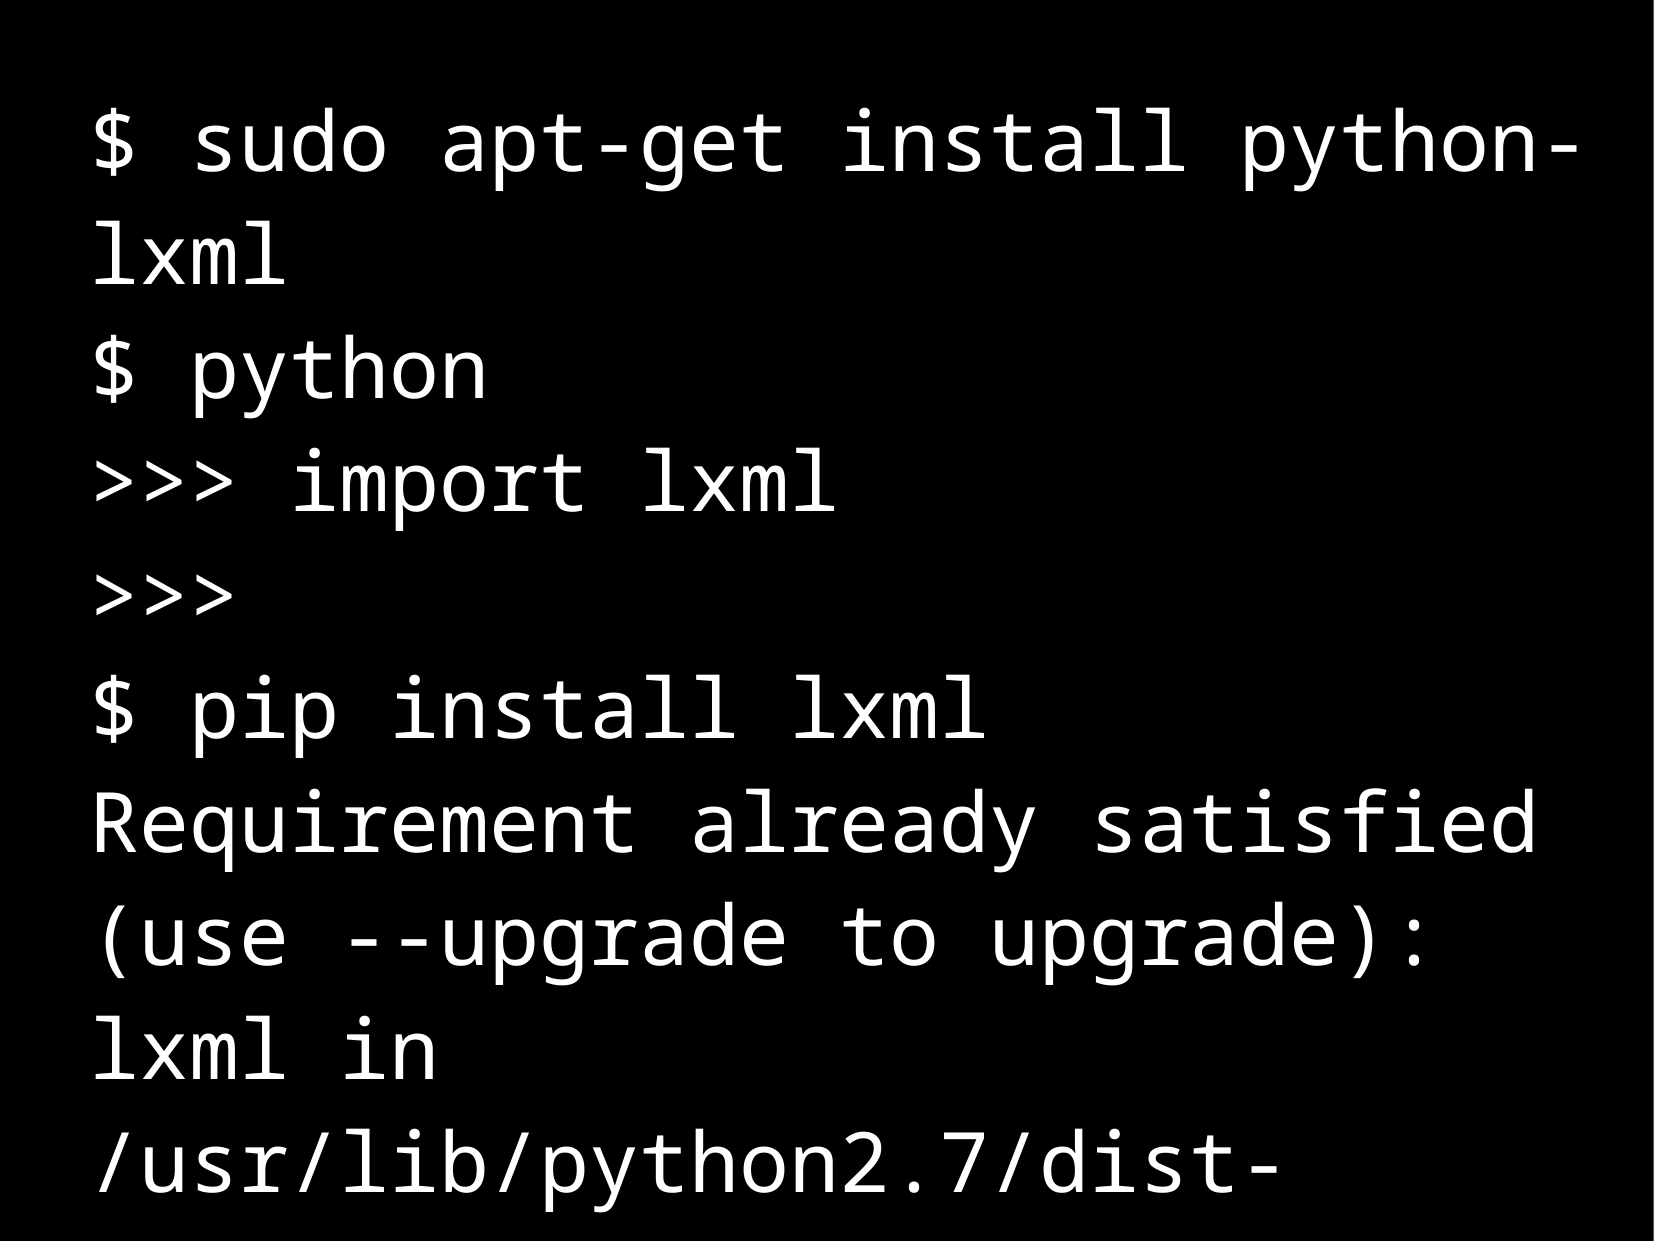

$ sudo apt-get install python-lxml
$ python
>>> import lxml
>>>
$ pip install lxml
Requirement already satisfied (use --upgrade to upgrade): lxml in /usr/lib/python2.7/dist-packages
Cleaning up...